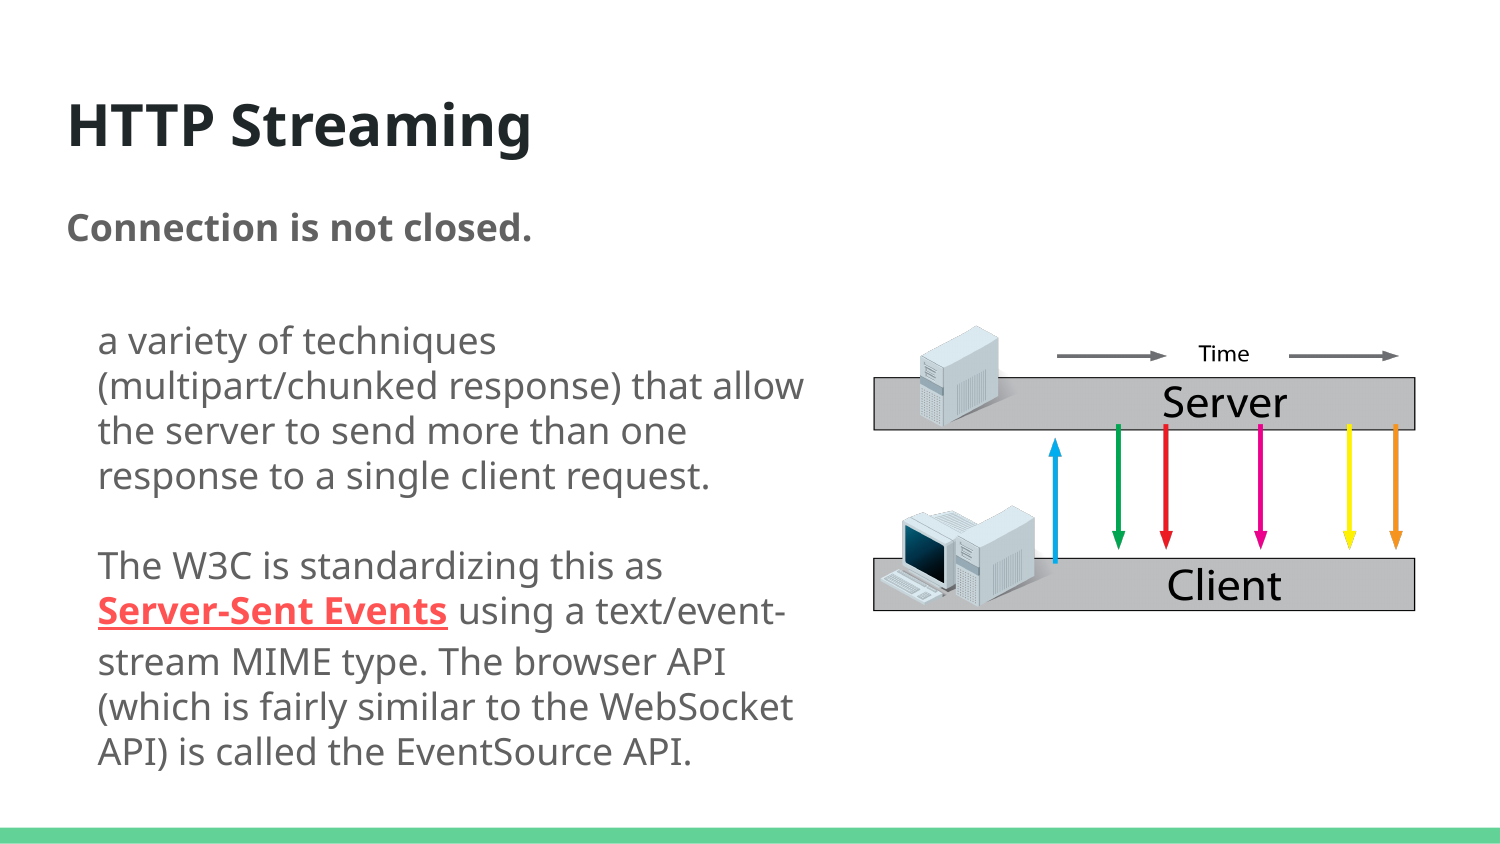

# HTTP Streaming
Connection is not closed.
a variety of techniques (multipart/chunked response) that allow the server to send more than one response to a single client request.
The W3C is standardizing this as Server-Sent Events using a text/event-stream MIME type. The browser API (which is fairly similar to the WebSocket API) is called the EventSource API.